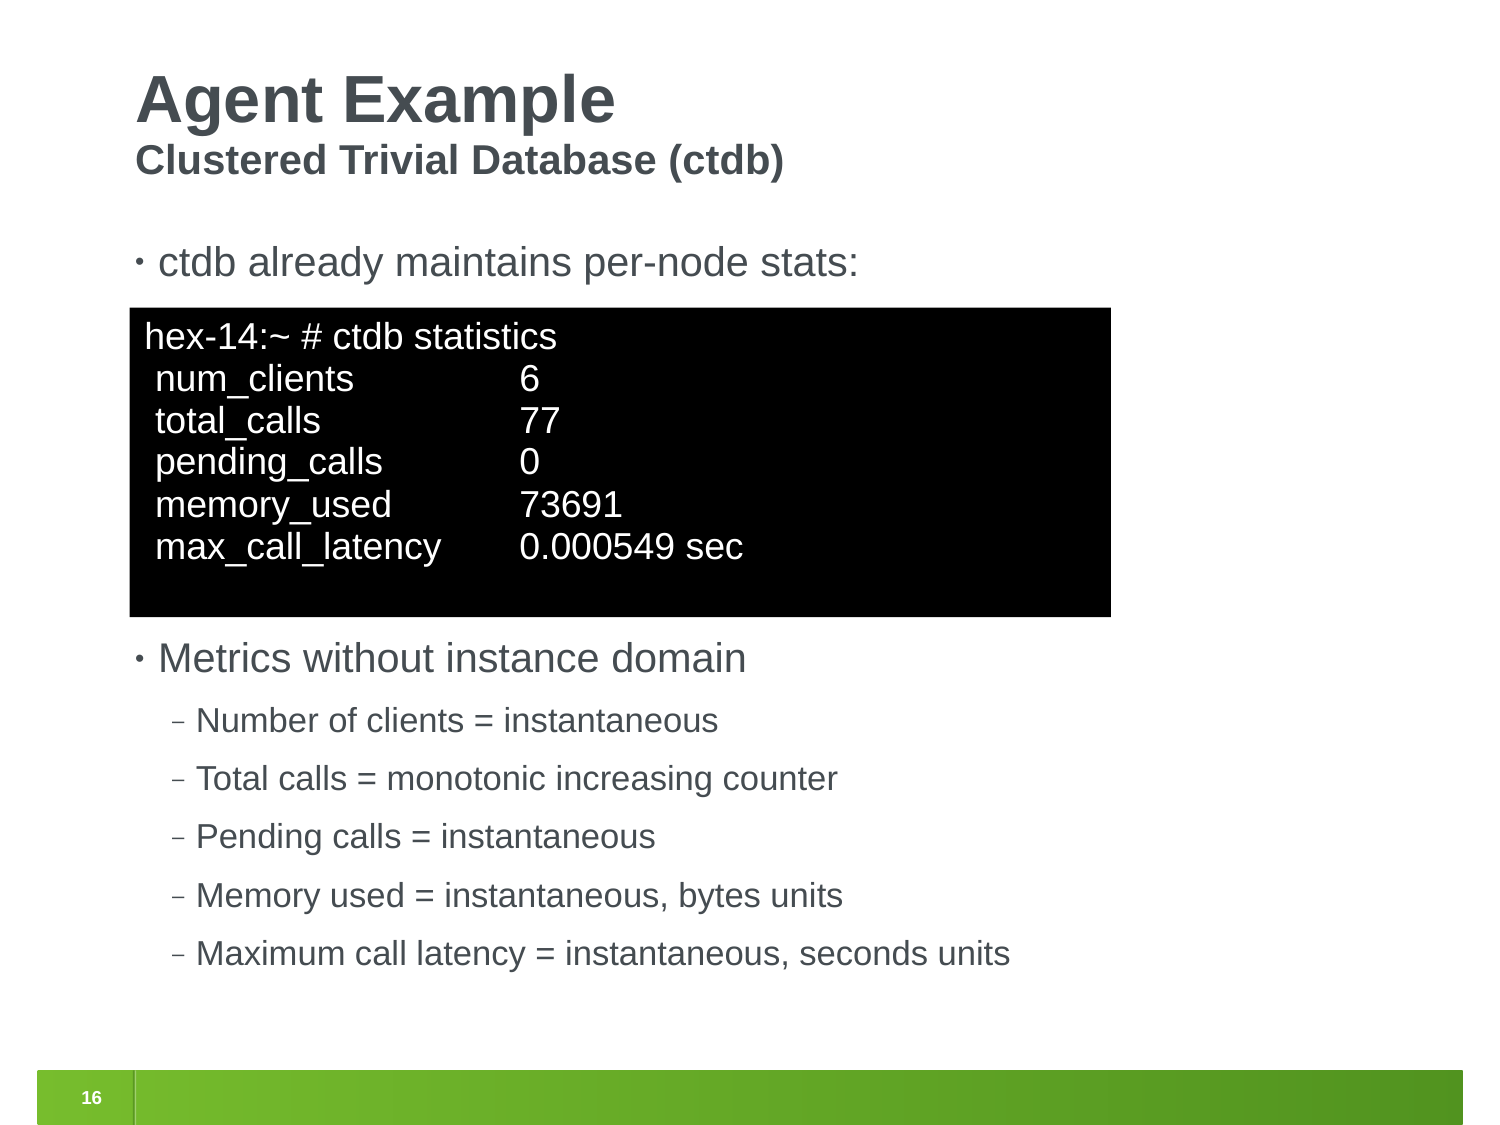

# Agent Example Clustered Trivial Database (ctdb)
ctdb already maintains per-node stats:
Metrics without instance domain
Number of clients = instantaneous
Total calls = monotonic increasing counter
Pending calls = instantaneous
Memory used = instantaneous, bytes units
Maximum call latency = instantaneous, seconds units
hex-14:~ # ctdb statistics
 num_clients			6
 total_calls			77
 pending_calls		0
 memory_used		73691
 max_call_latency		0.000549 sec